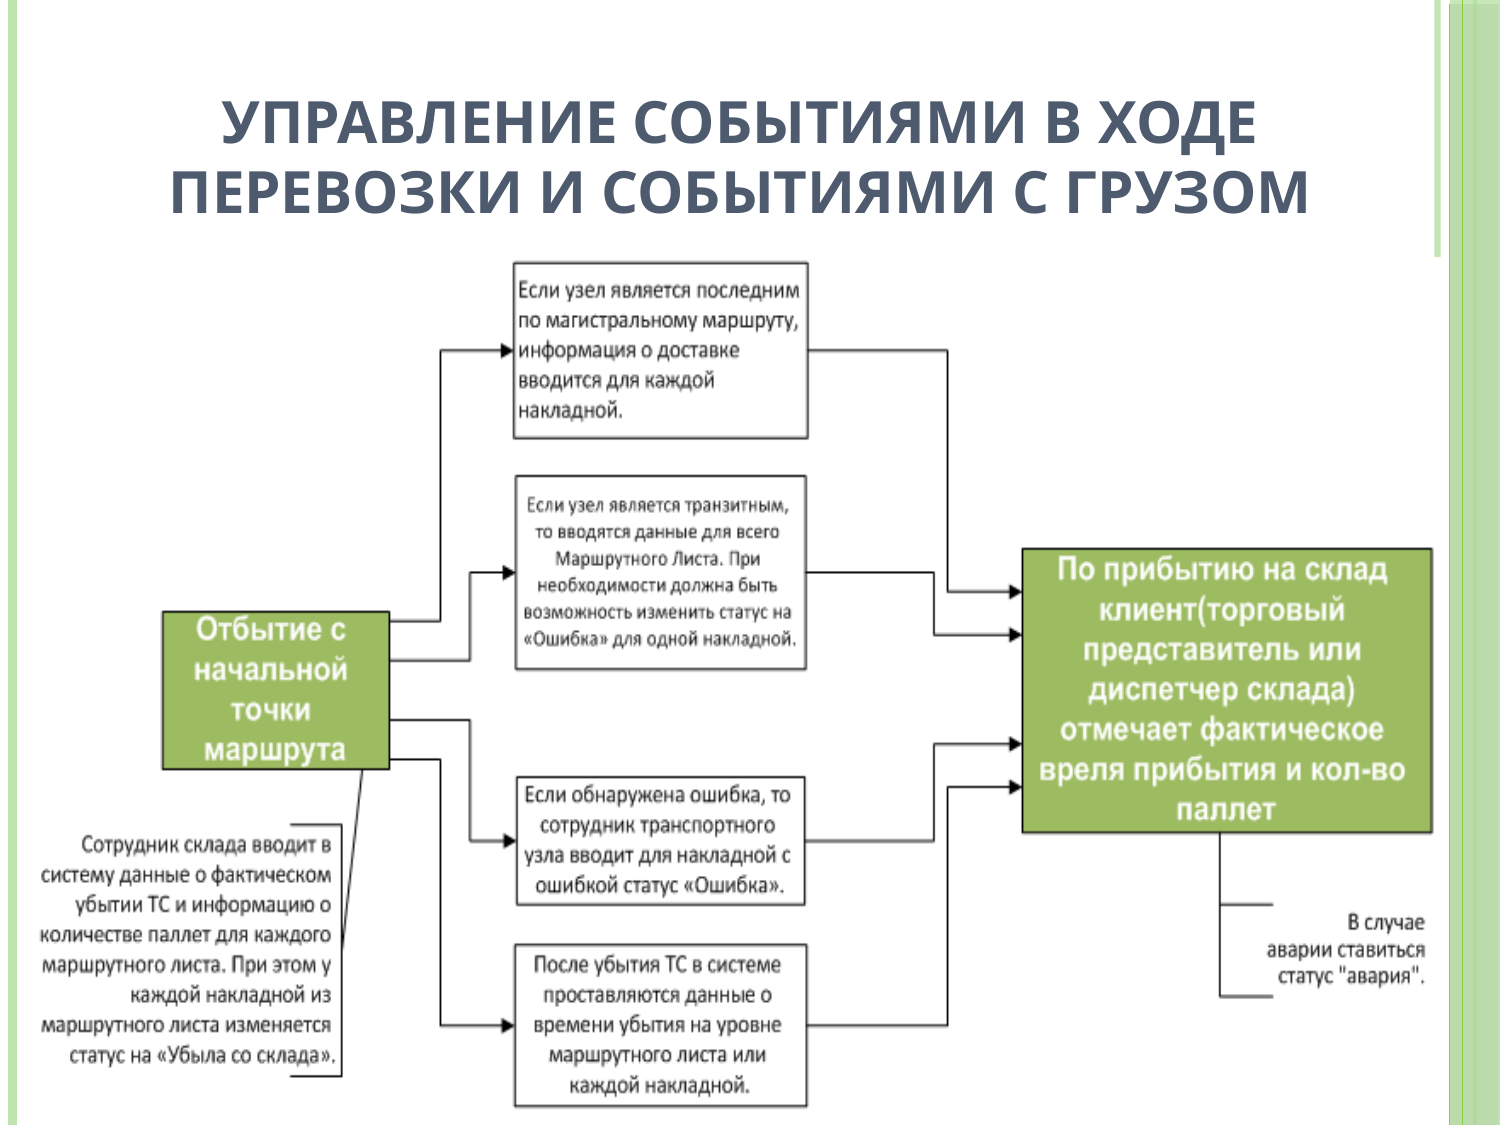

# Управление событиями в ходе перевозки и событиями с грузом